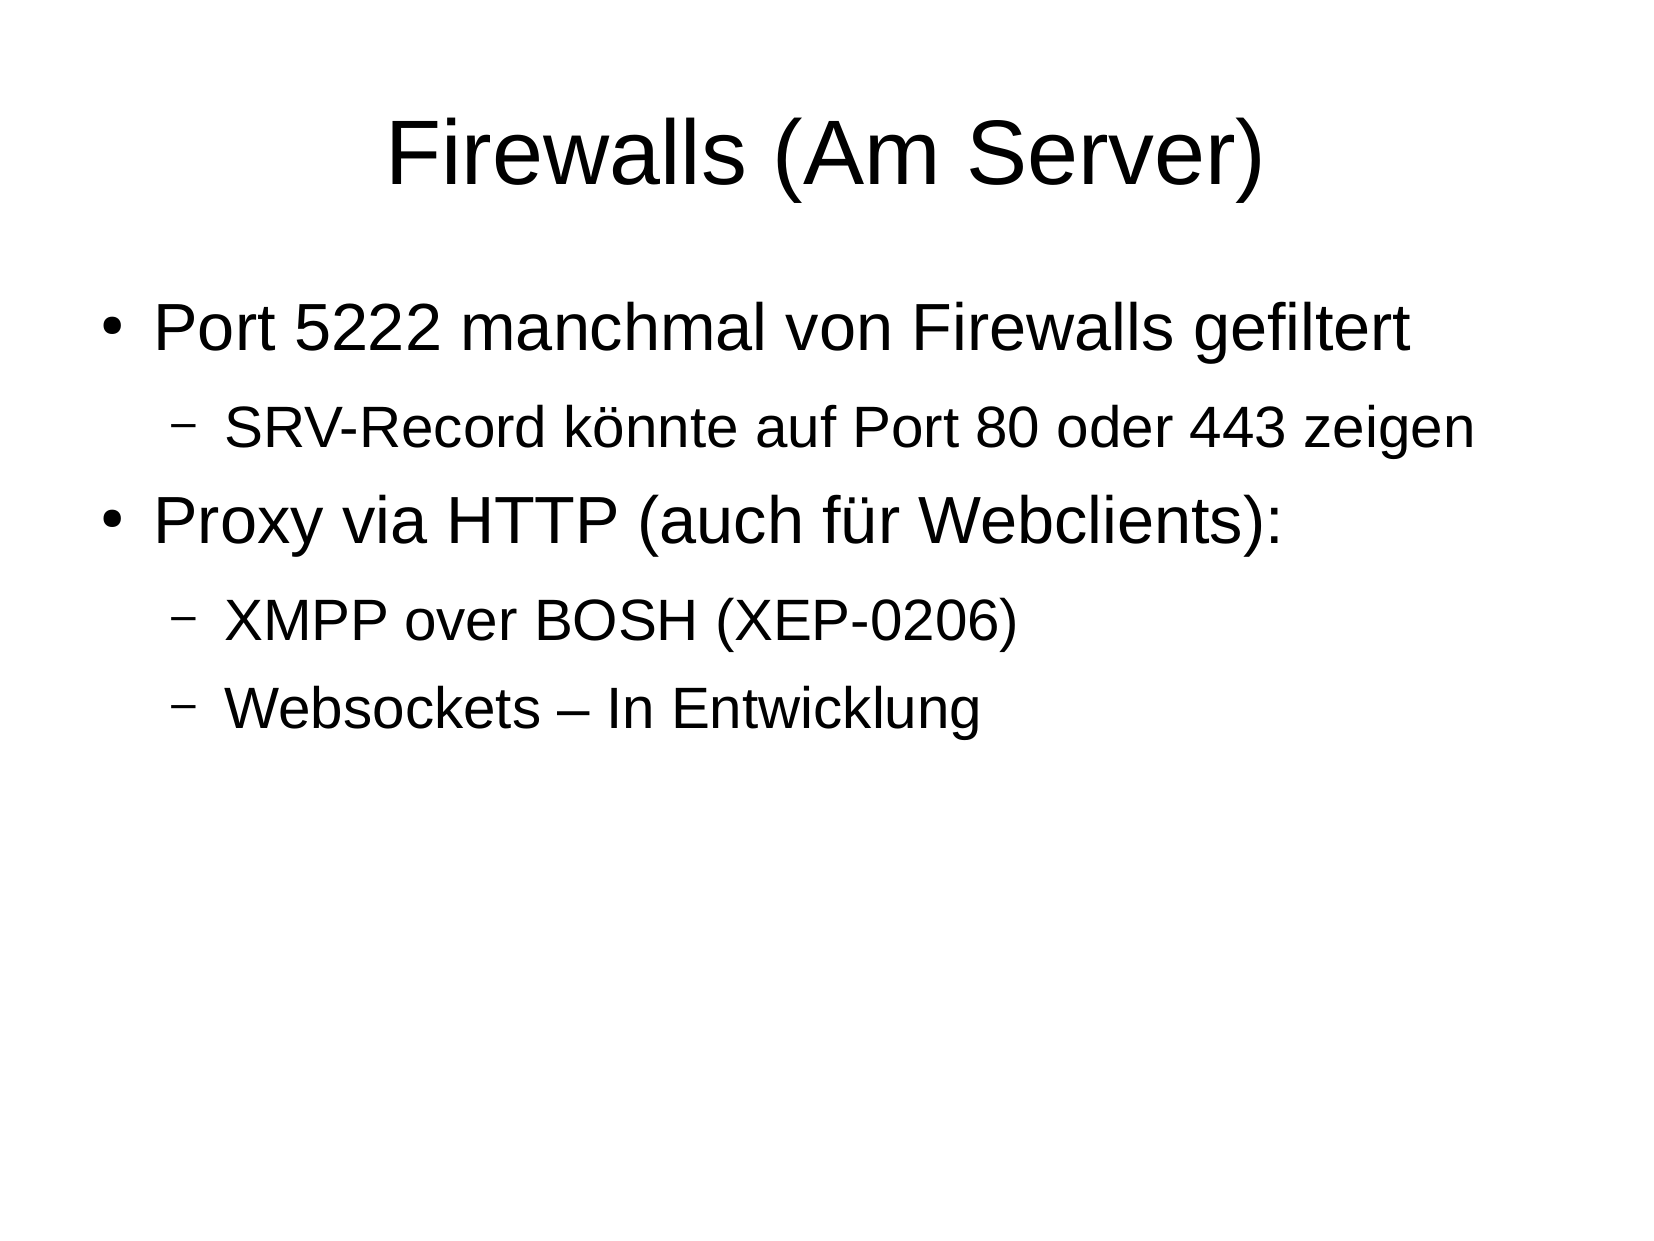

# Firewalls (Am Server)
Port 5222 manchmal von Firewalls gefiltert
SRV-Record könnte auf Port 80 oder 443 zeigen
Proxy via HTTP (auch für Webclients):
XMPP over BOSH (XEP-0206)
Websockets – In Entwicklung